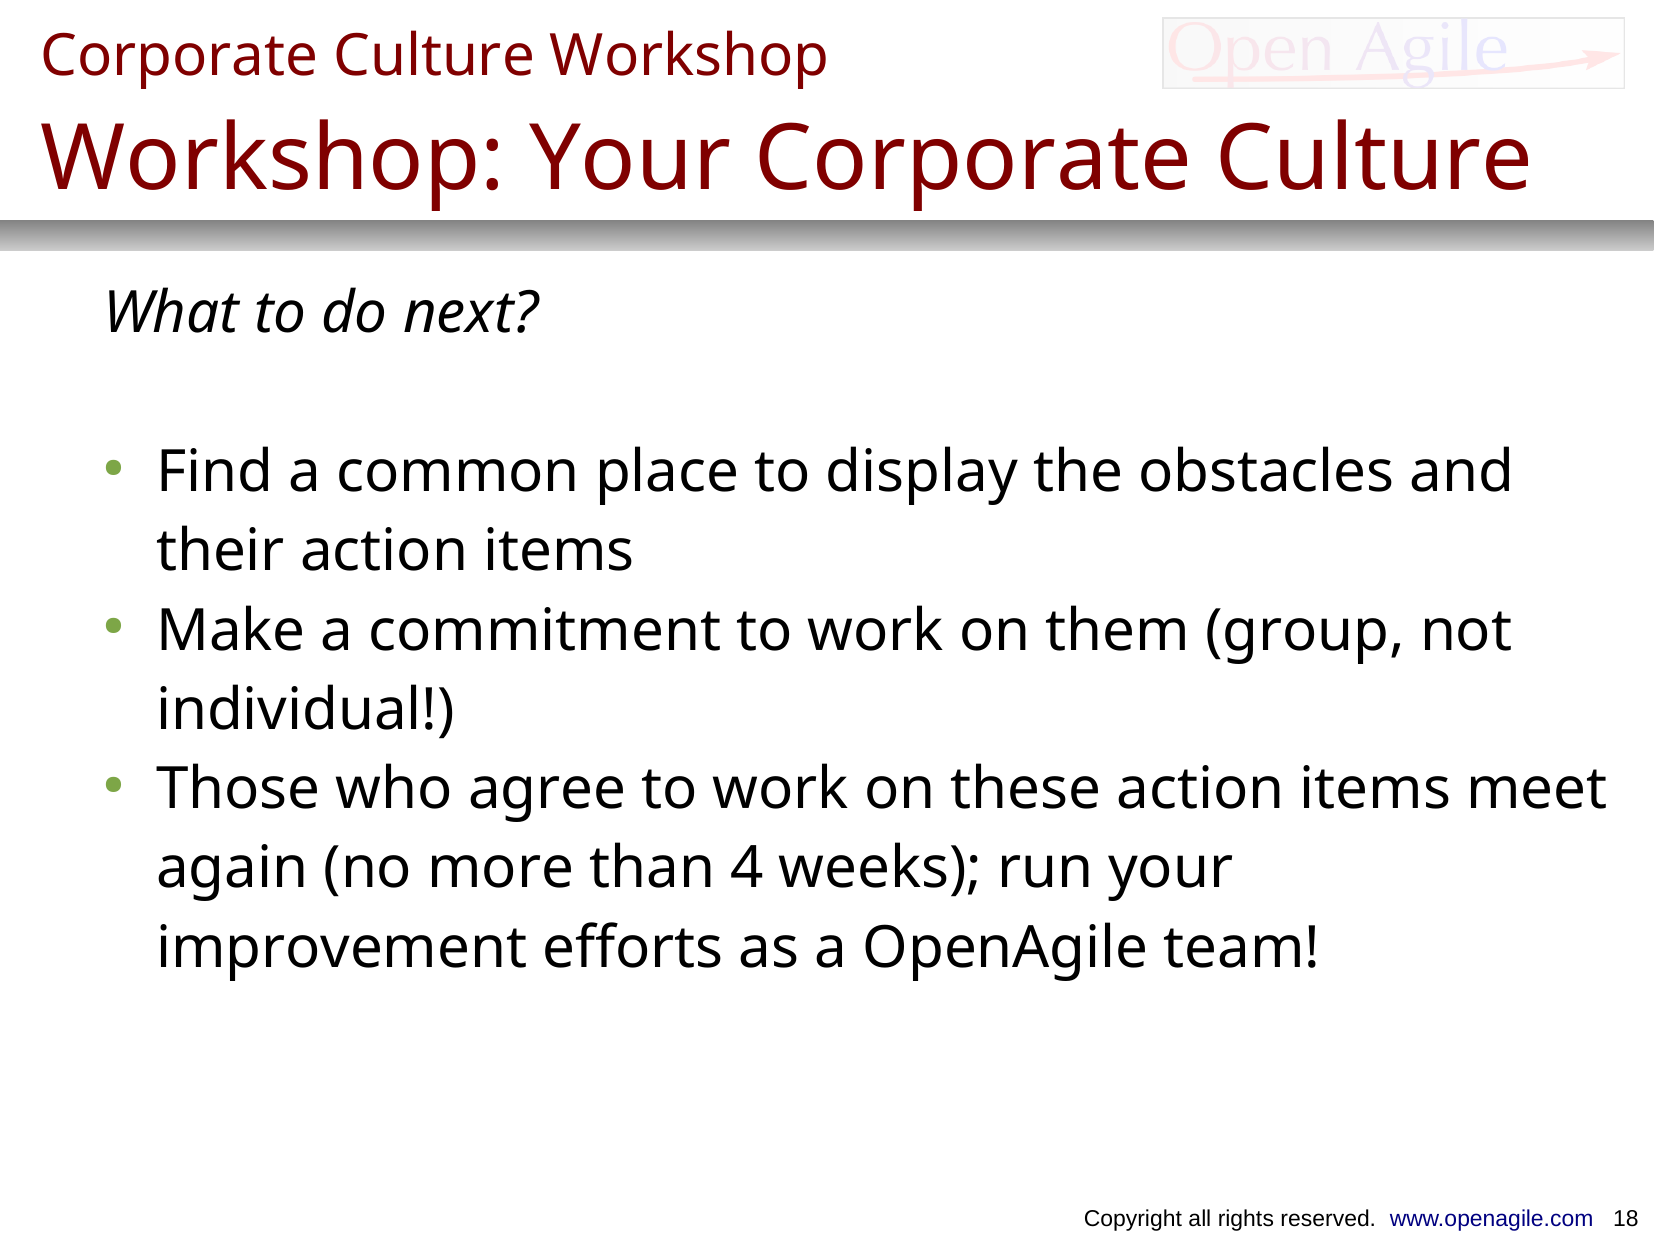

# Corporate Culture Workshop Workshop: Your Corporate Culture
What to do next?
Find a common place to display the obstacles and their action items
Make a commitment to work on them (group, not individual!)
Those who agree to work on these action items meet again (no more than 4 weeks); run your improvement efforts as a OpenAgile team!